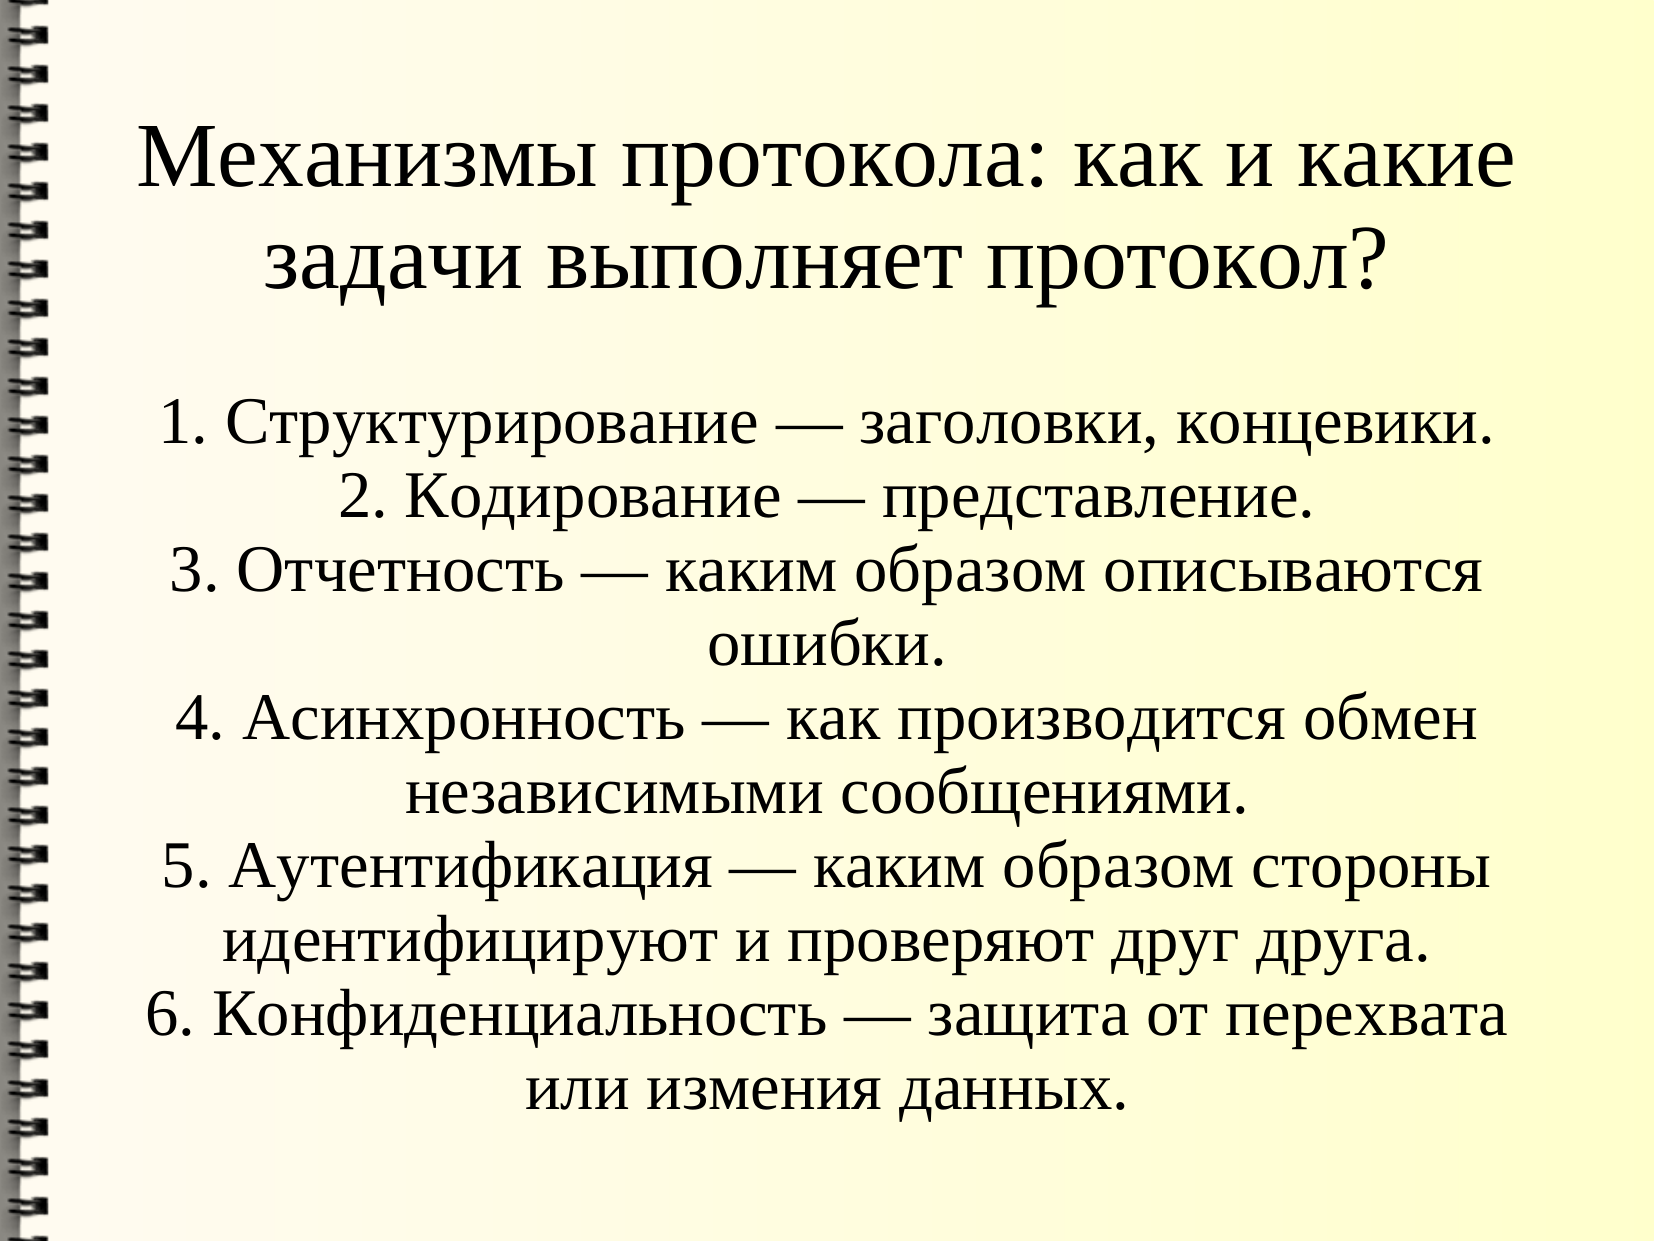

# Механизмы протокола: как и какие задачи выполняет протокол?
1. Структурирование — заголовки, концевики.
2. Кодирование — представление.
3. Отчетность — каким образом описываются ошибки.
4. Асинхронность — как производится обмен независимыми сообщениями.
5. Аутентификация — каким образом стороны идентифицируют и проверяют друг друга.
6. Конфиденциальность — защита от перехвата или измения данных.